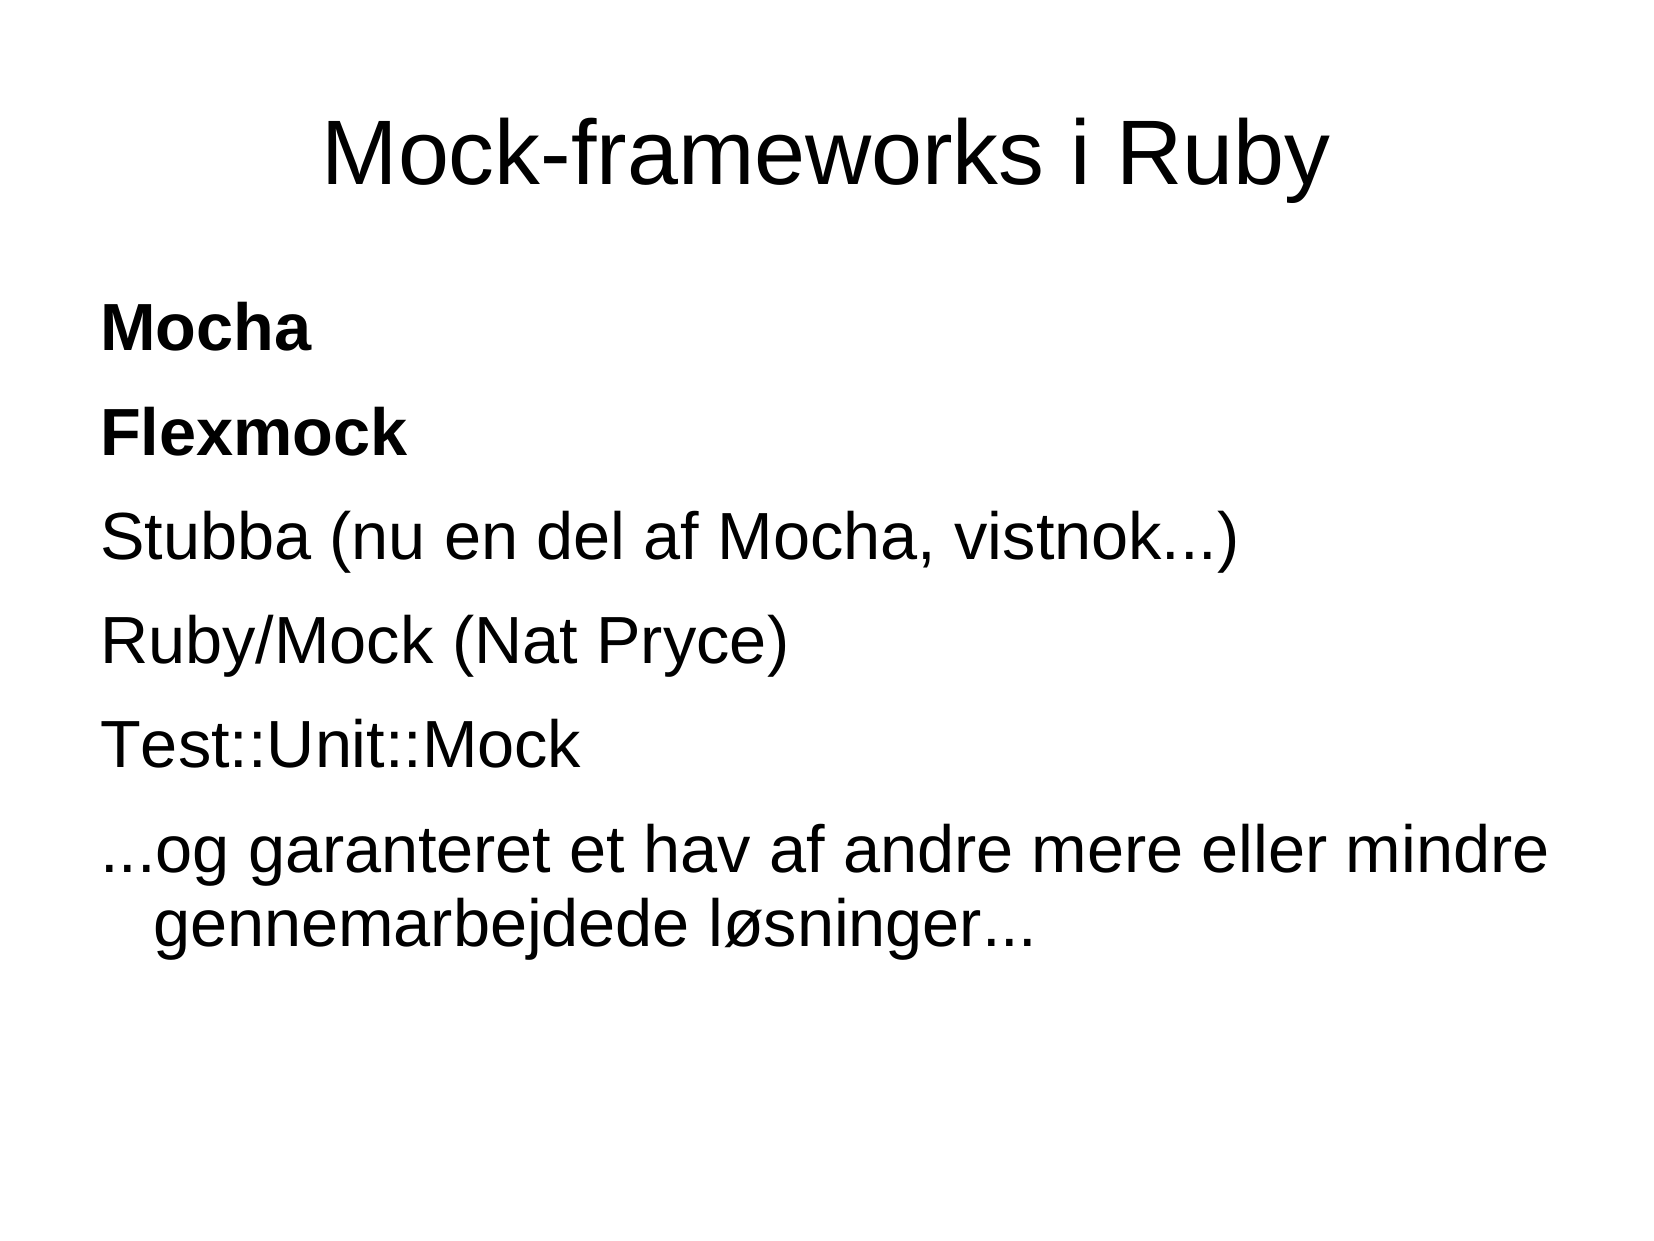

# Mock-frameworks i Ruby
Mocha
Flexmock
Stubba (nu en del af Mocha, vistnok...)
Ruby/Mock (Nat Pryce)
Test::Unit::Mock
...og garanteret et hav af andre mere eller mindre gennemarbejdede løsninger...